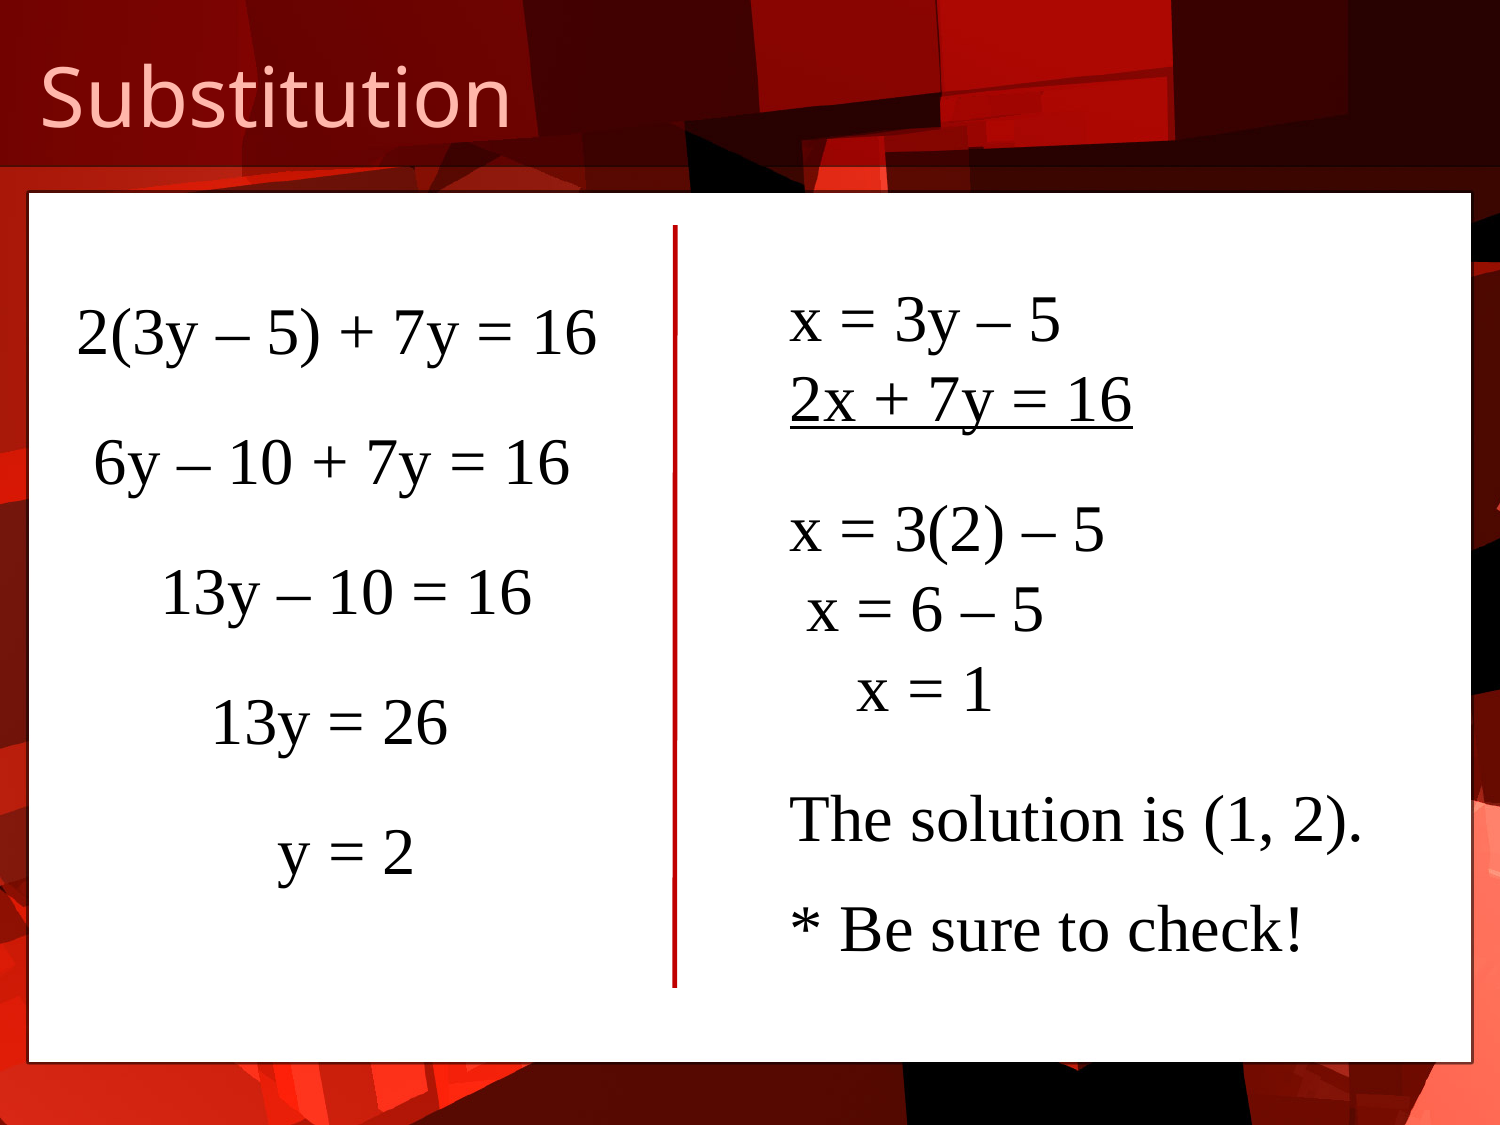

# Substitution
x = 3y – 5
2x + 7y = 16
x = 3(2) – 5
 x = 6 – 5
 x = 1
The solution is (1, 2).
* Be sure to check!
2(3y – 5) + 7y = 16
 6y – 10 + 7y = 16
 13y – 10 = 16
 13y = 26
 y = 2